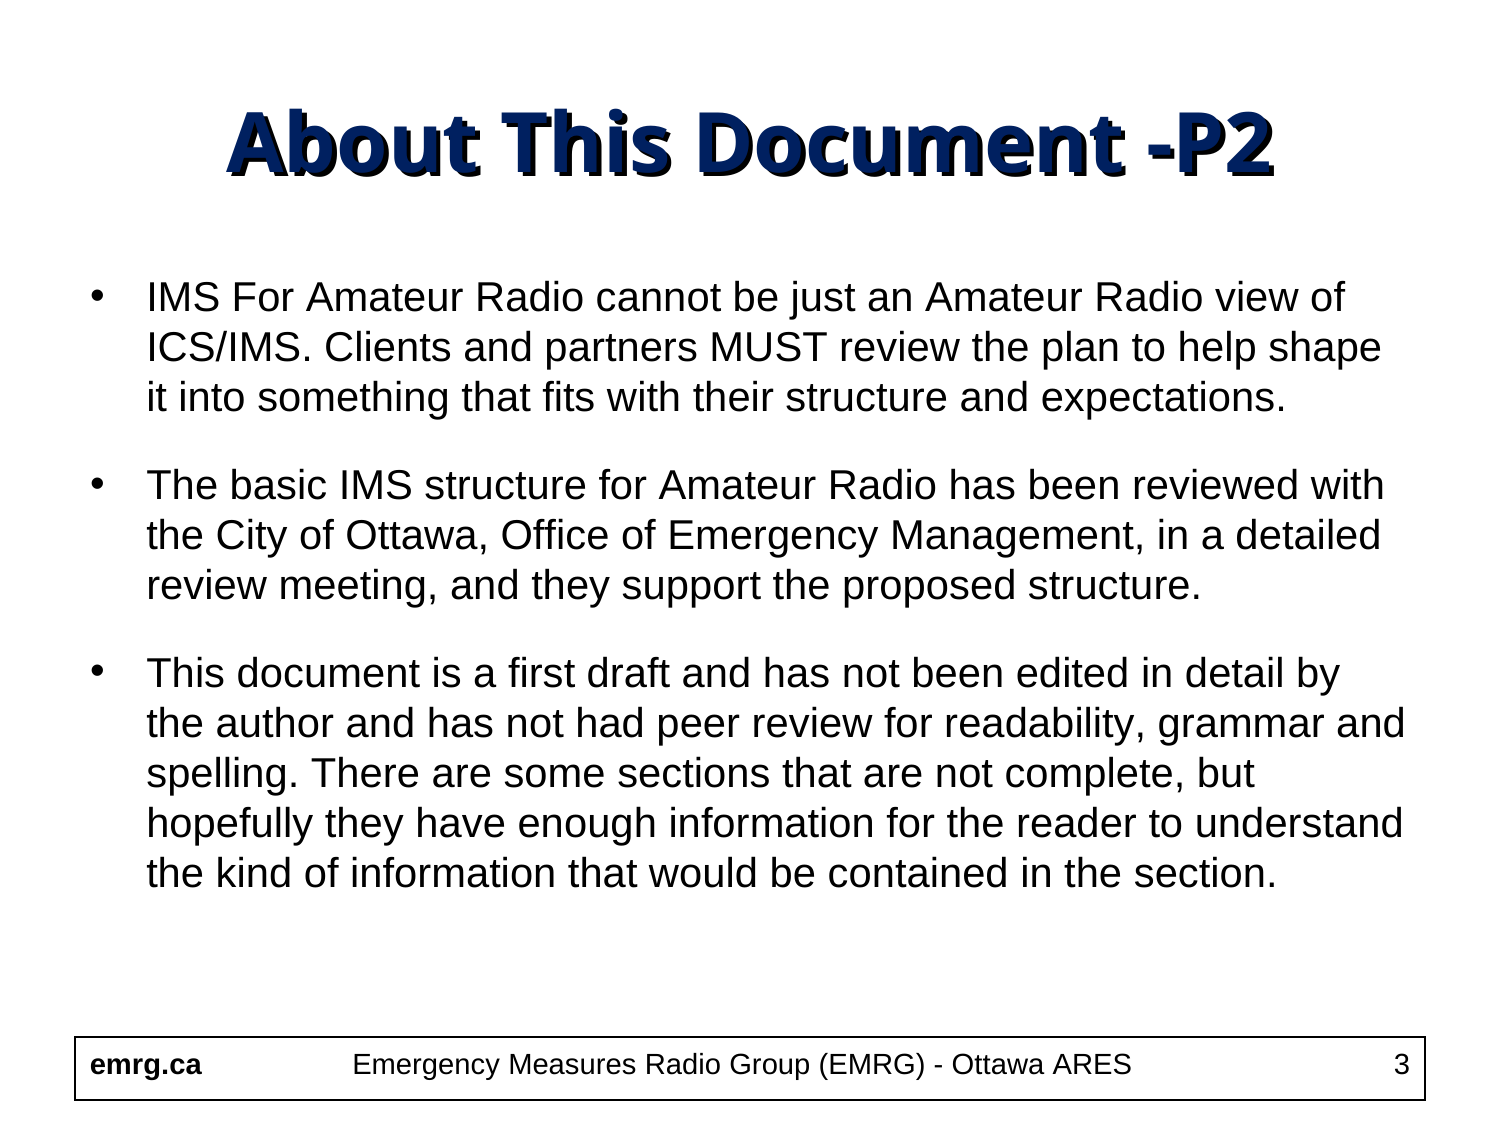

# About This Document -P2
IMS For Amateur Radio cannot be just an Amateur Radio view of ICS/IMS. Clients and partners MUST review the plan to help shape it into something that fits with their structure and expectations.
The basic IMS structure for Amateur Radio has been reviewed with the City of Ottawa, Office of Emergency Management, in a detailed review meeting, and they support the proposed structure.
This document is a first draft and has not been edited in detail by the author and has not had peer review for readability, grammar and spelling. There are some sections that are not complete, but hopefully they have enough information for the reader to understand the kind of information that would be contained in the section.
Emergency Measures Radio Group (EMRG) - Ottawa ARES
3